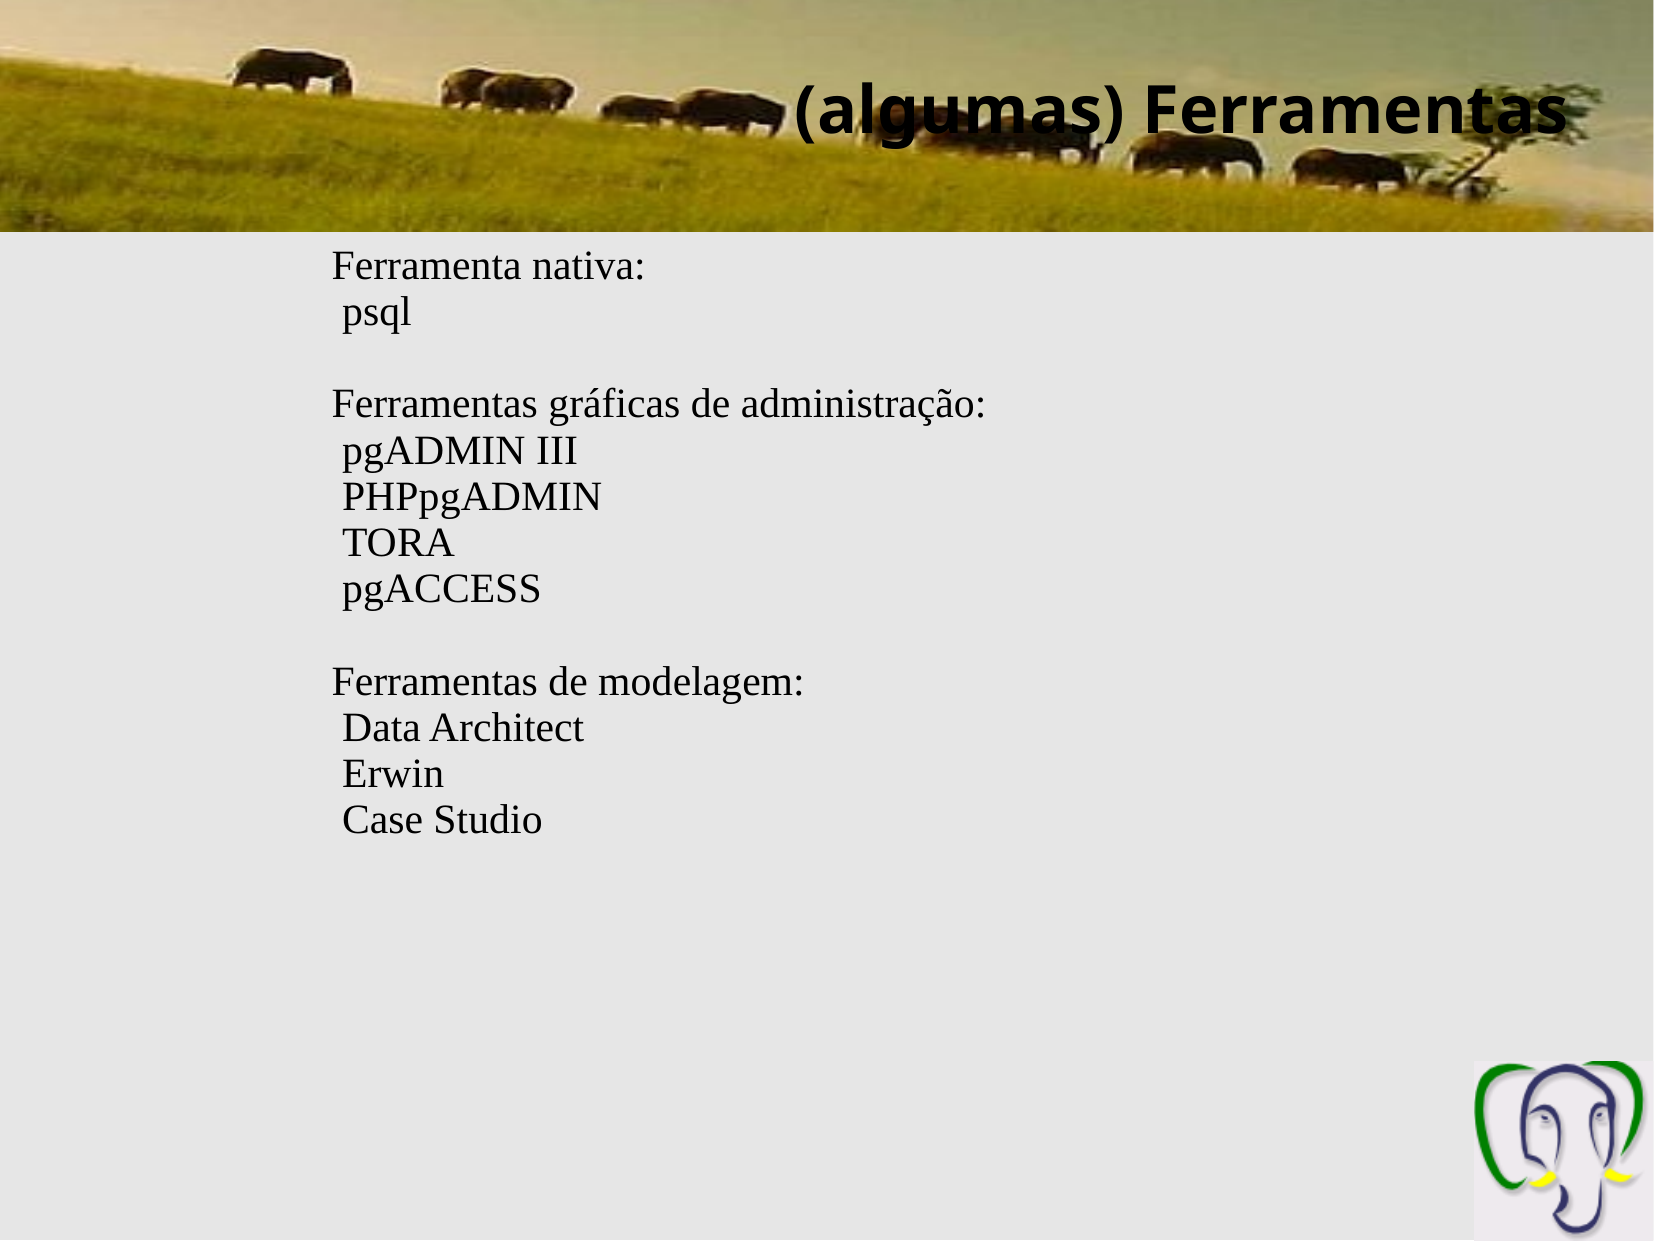

(algumas) Ferramentas
Ferramenta nativa:
 psql
Ferramentas gráficas de administração:
 pgADMIN III
 PHPpgADMIN
 TORA
 pgACCESS
Ferramentas de modelagem:
 Data Architect
 Erwin
 Case Studio